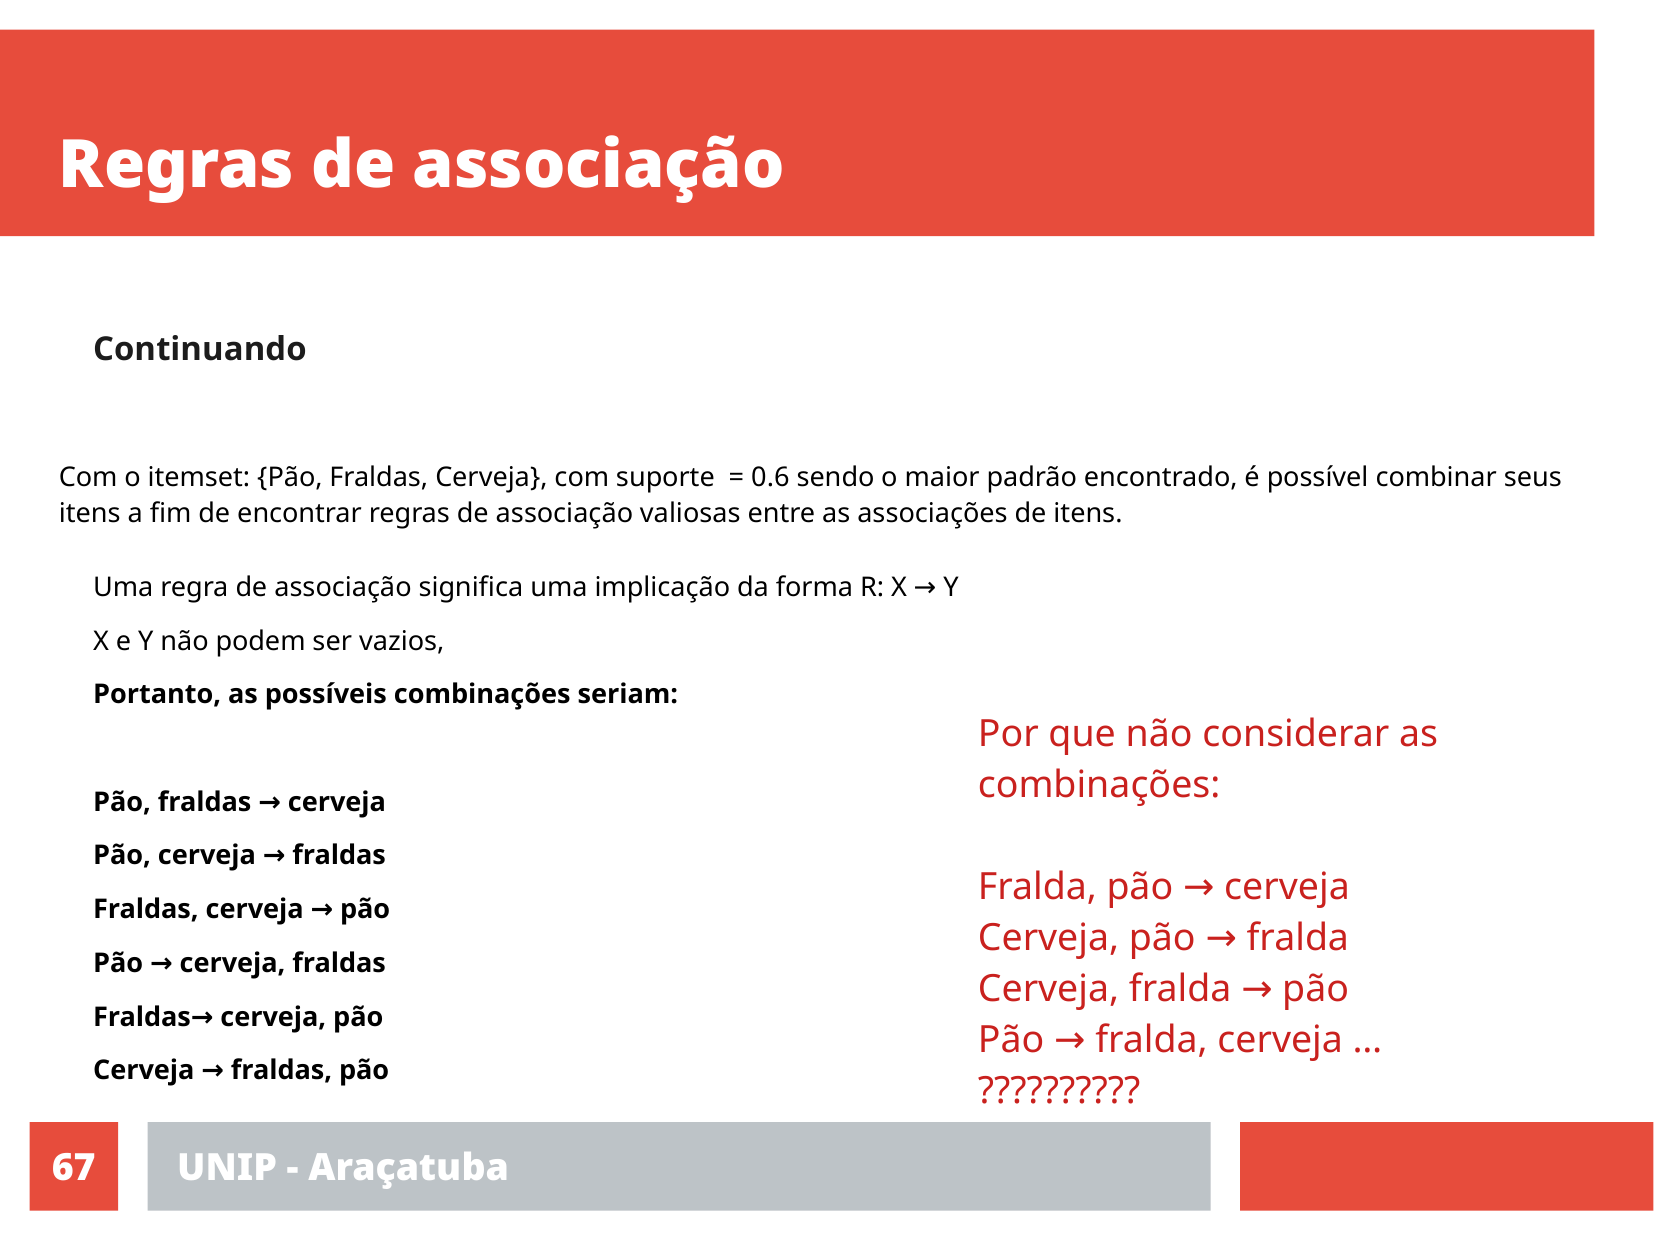

# Regras de associação
Continuando
Com o itemset: {Pão, Fraldas, Cerveja}, com suporte = 0.6 sendo o maior padrão encontrado, é possível combinar seus itens a fim de encontrar regras de associação valiosas entre as associações de itens.
Uma regra de associação significa uma implicação da forma R: X → Y
X e Y não podem ser vazios,
Portanto, as possíveis combinações seriam:
Pão, fraldas → cerveja
Pão, cerveja → fraldas
Fraldas, cerveja → pão
Pão → cerveja, fraldas
Fraldas→ cerveja, pão
Cerveja → fraldas, pão
Por que não considerar as combinações:
Fralda, pão → cerveja
Cerveja, pão → fralda
Cerveja, fralda → pão
Pão → fralda, cerveja …
??????????
67
UNIP - Araçatuba